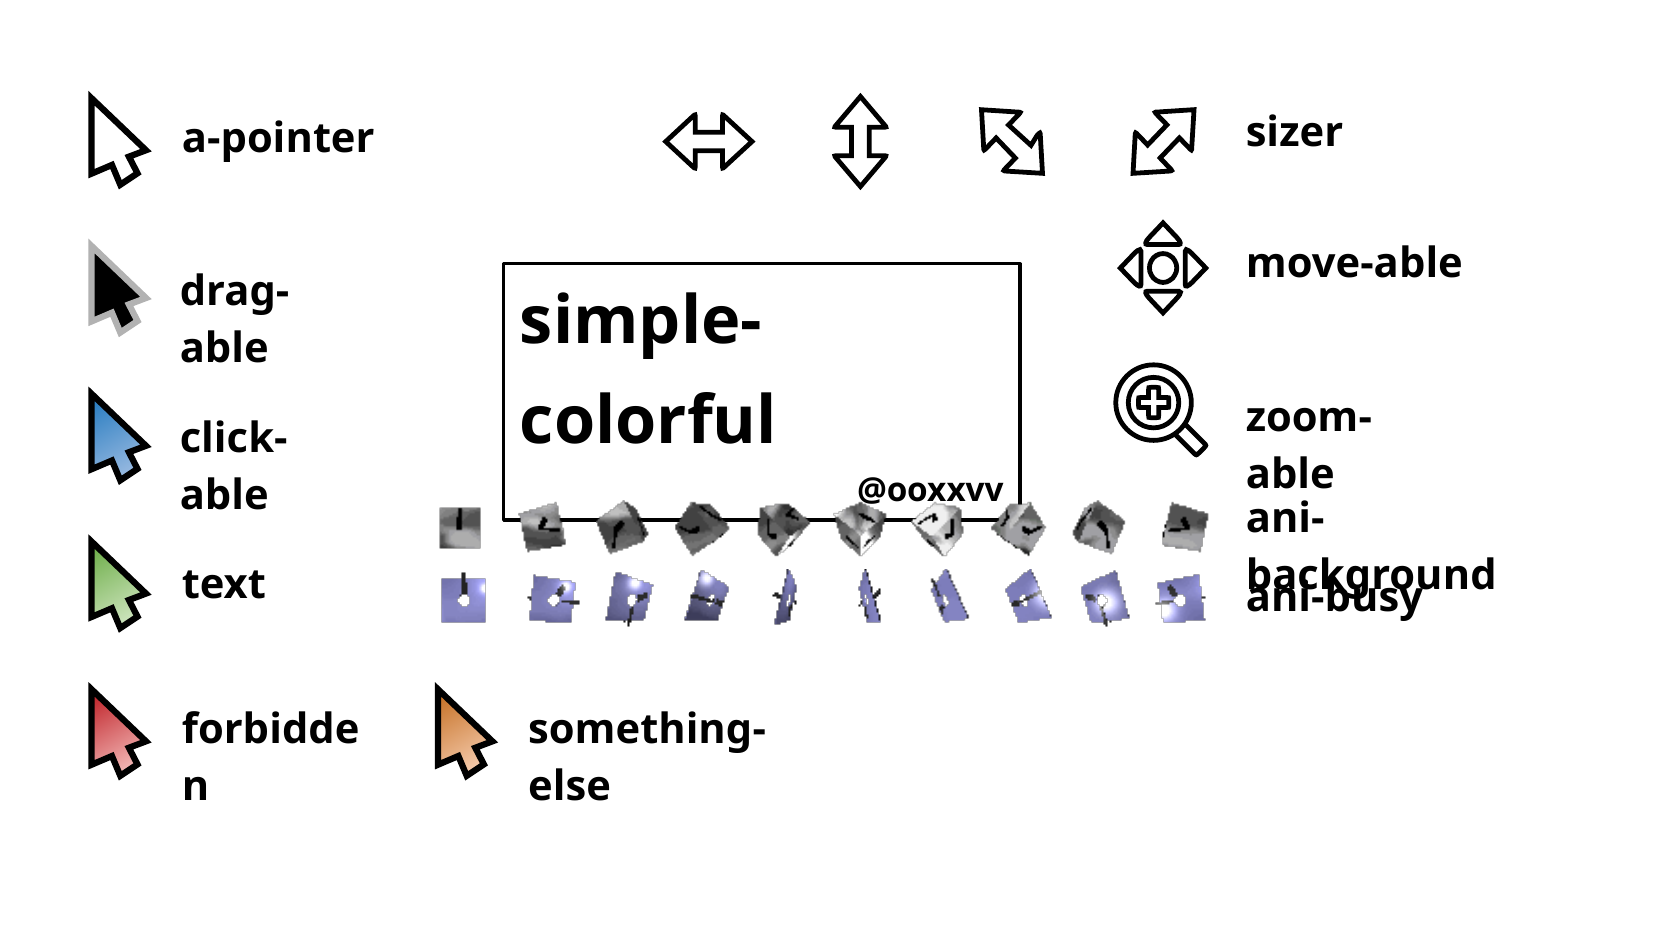

sizer
a-pointer
move-able
drag-able
simple-colorful
@ooxxvv
zoom-able
click-able
ani-background
text
ani-busy
forbidden
something-else